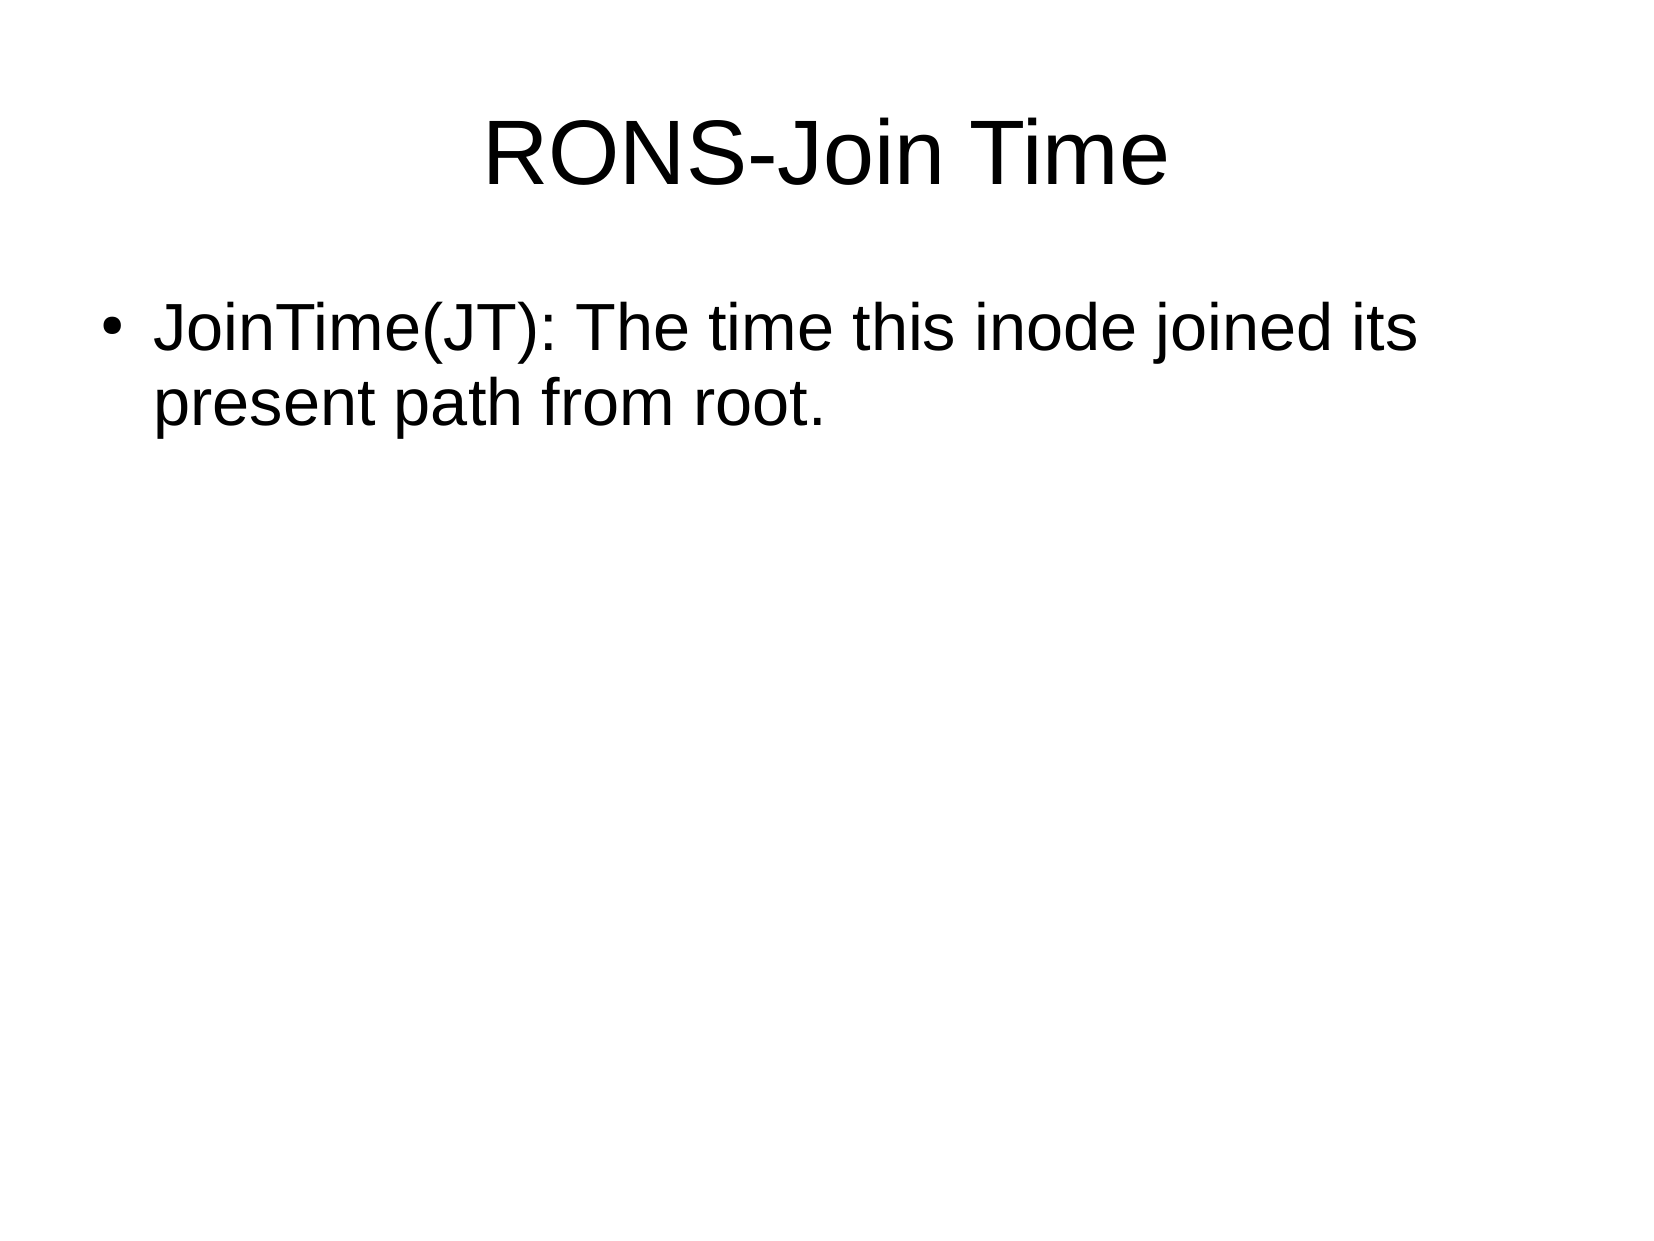

# RONS-Join Time
JoinTime(JT): The time this inode joined its present path from root.